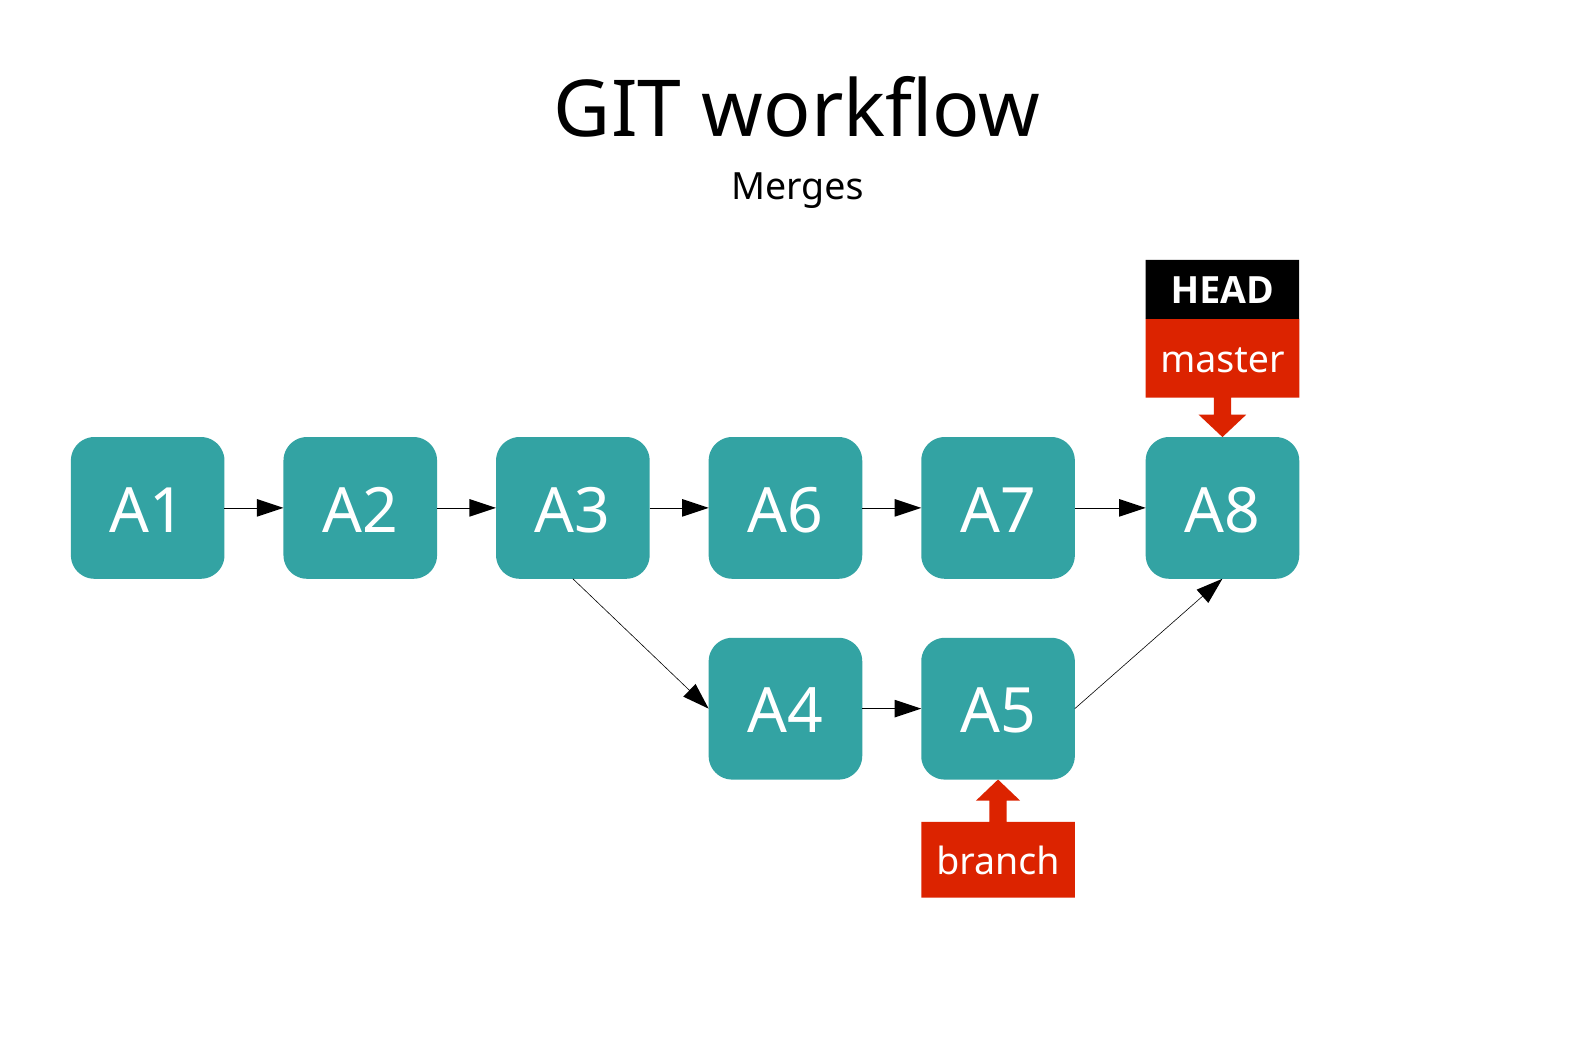

# GIT workflow Merges
HEAD
master
A1
A2
A3
A6
A7
A8
A4
A5
branch